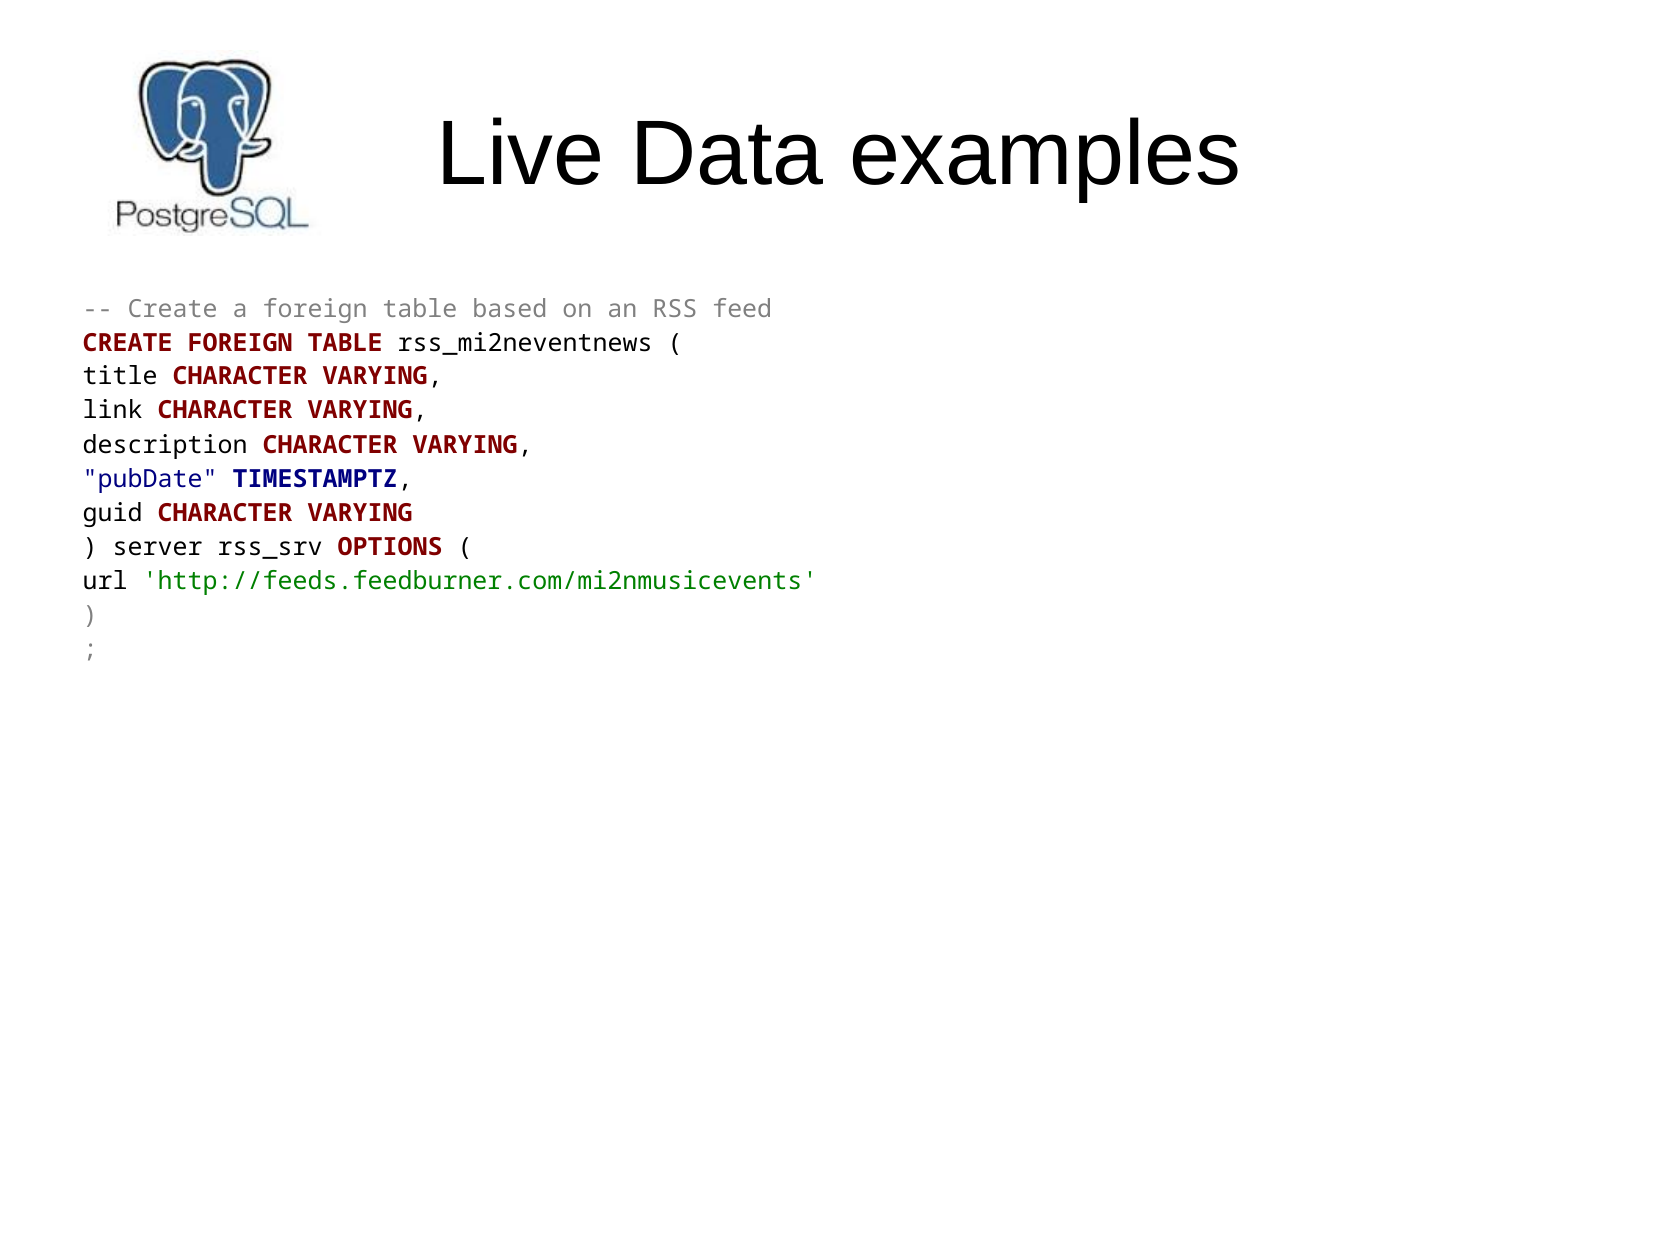

# Live Data examples
-- Create a foreign table based on an RSS feed
CREATE FOREIGN TABLE rss_mi2neventnews (
title CHARACTER VARYING,
link CHARACTER VARYING,
description CHARACTER VARYING,
"pubDate" TIMESTAMPTZ,
guid CHARACTER VARYING
) server rss_srv OPTIONS (
url 'http://feeds.feedburner.com/mi2nmusicevents'
)
;